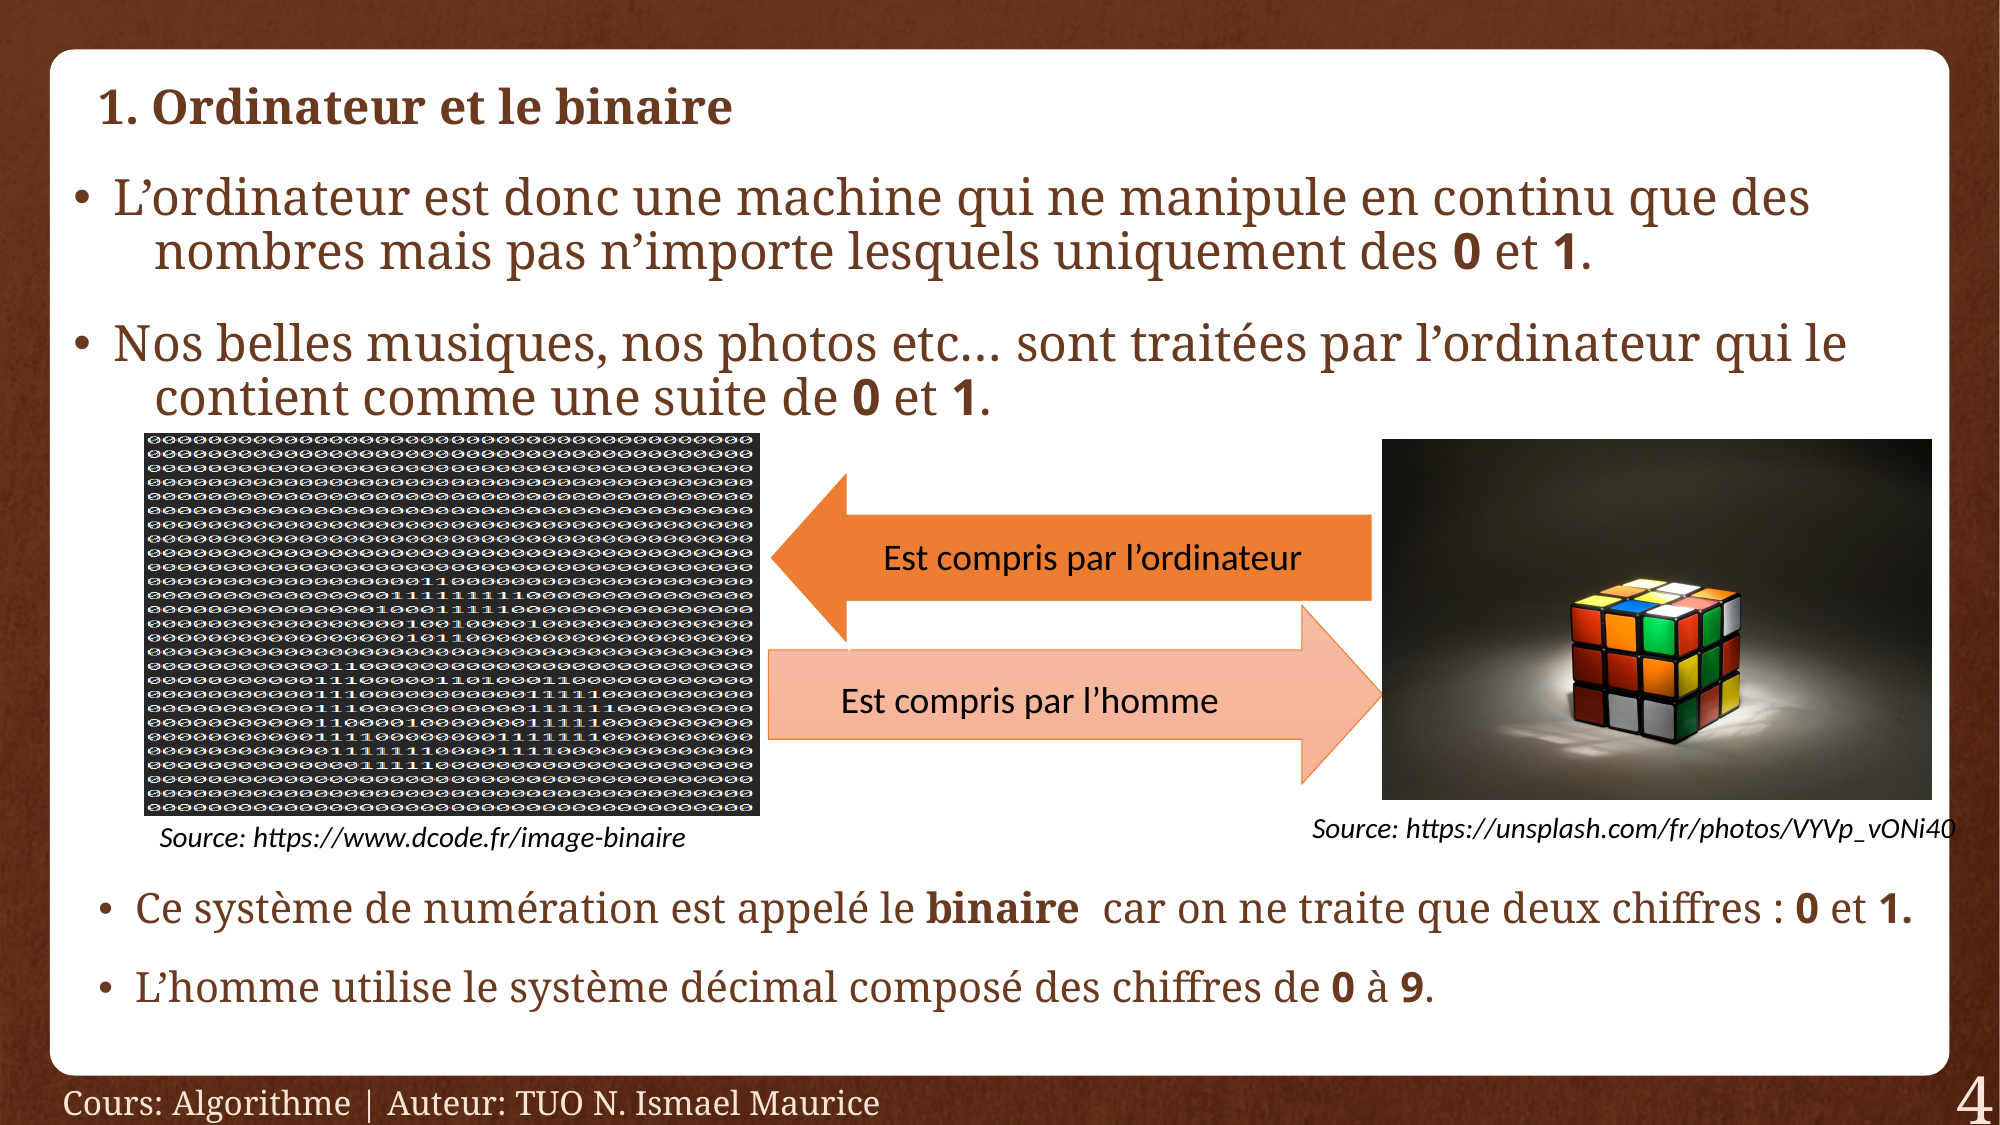

# 1. Ordinateur et le binaire
L’ordinateur est donc une machine qui ne manipule en continu que des nombres mais pas n’importe lesquels uniquement des 0 et 1.
Nos belles musiques, nos photos etc… sont traitées par l’ordinateur qui le contient comme une suite de 0 et 1.
Est compris par l’ordinateur
Est compris par l’homme
Source: https://unsplash.com/fr/photos/VYVp_vONi40
Source: https://www.dcode.fr/image-binaire
Ce système de numération est appelé le binaire car on ne traite que deux chiffres : 0 et 1.
L’homme utilise le système décimal composé des chiffres de 0 à 9.
Cours: Algorithme | Auteur: TUO N. Ismael Maurice